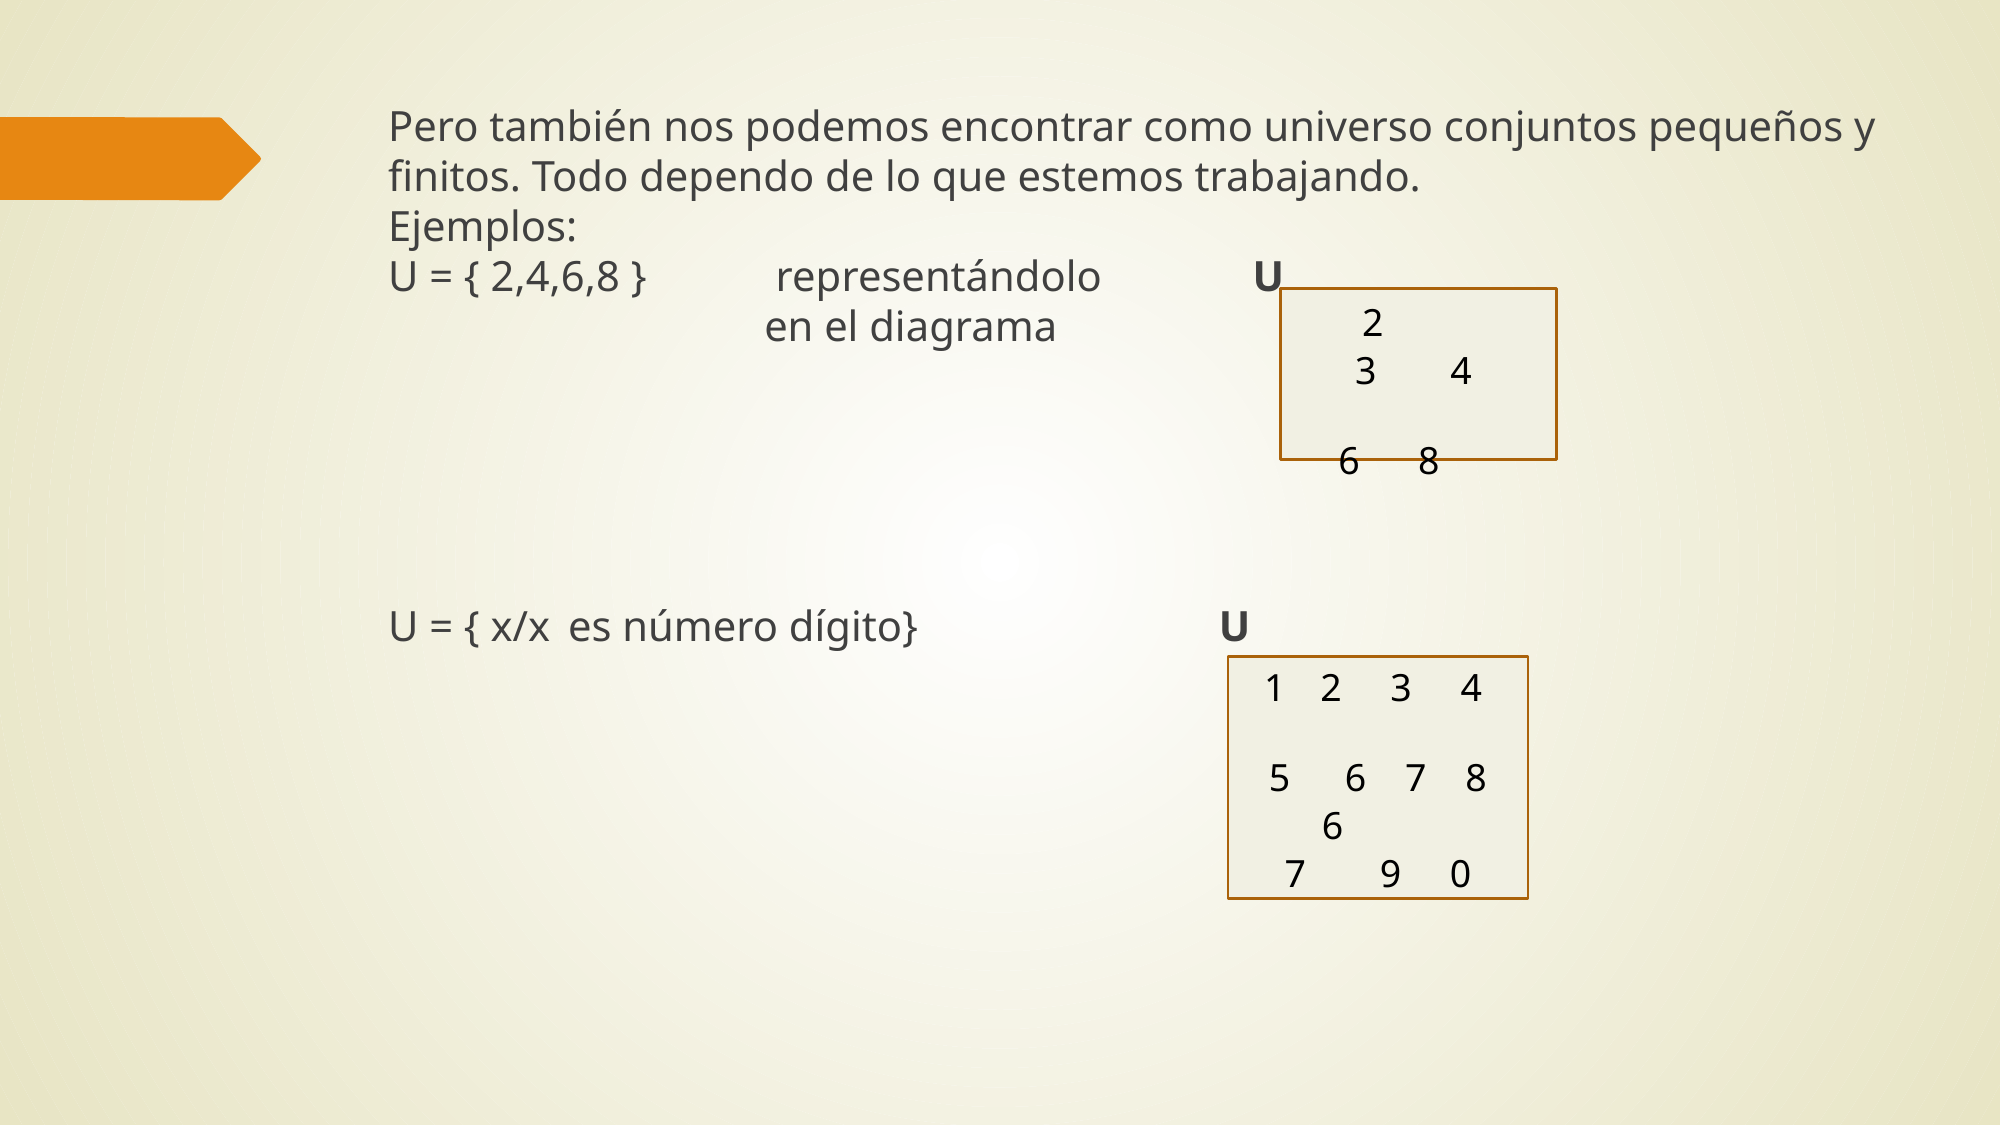

# Pero también nos podemos encontrar como universo conjuntos pequeños y finitos. Todo dependo de lo que estemos trabajando.
Ejemplos:
U = { 2,4,6,8 } representándolo U
 en el diagrama
U = { x/x es número dígito} U
 4
6 8
2 3 4
 6 7 8
 9 0